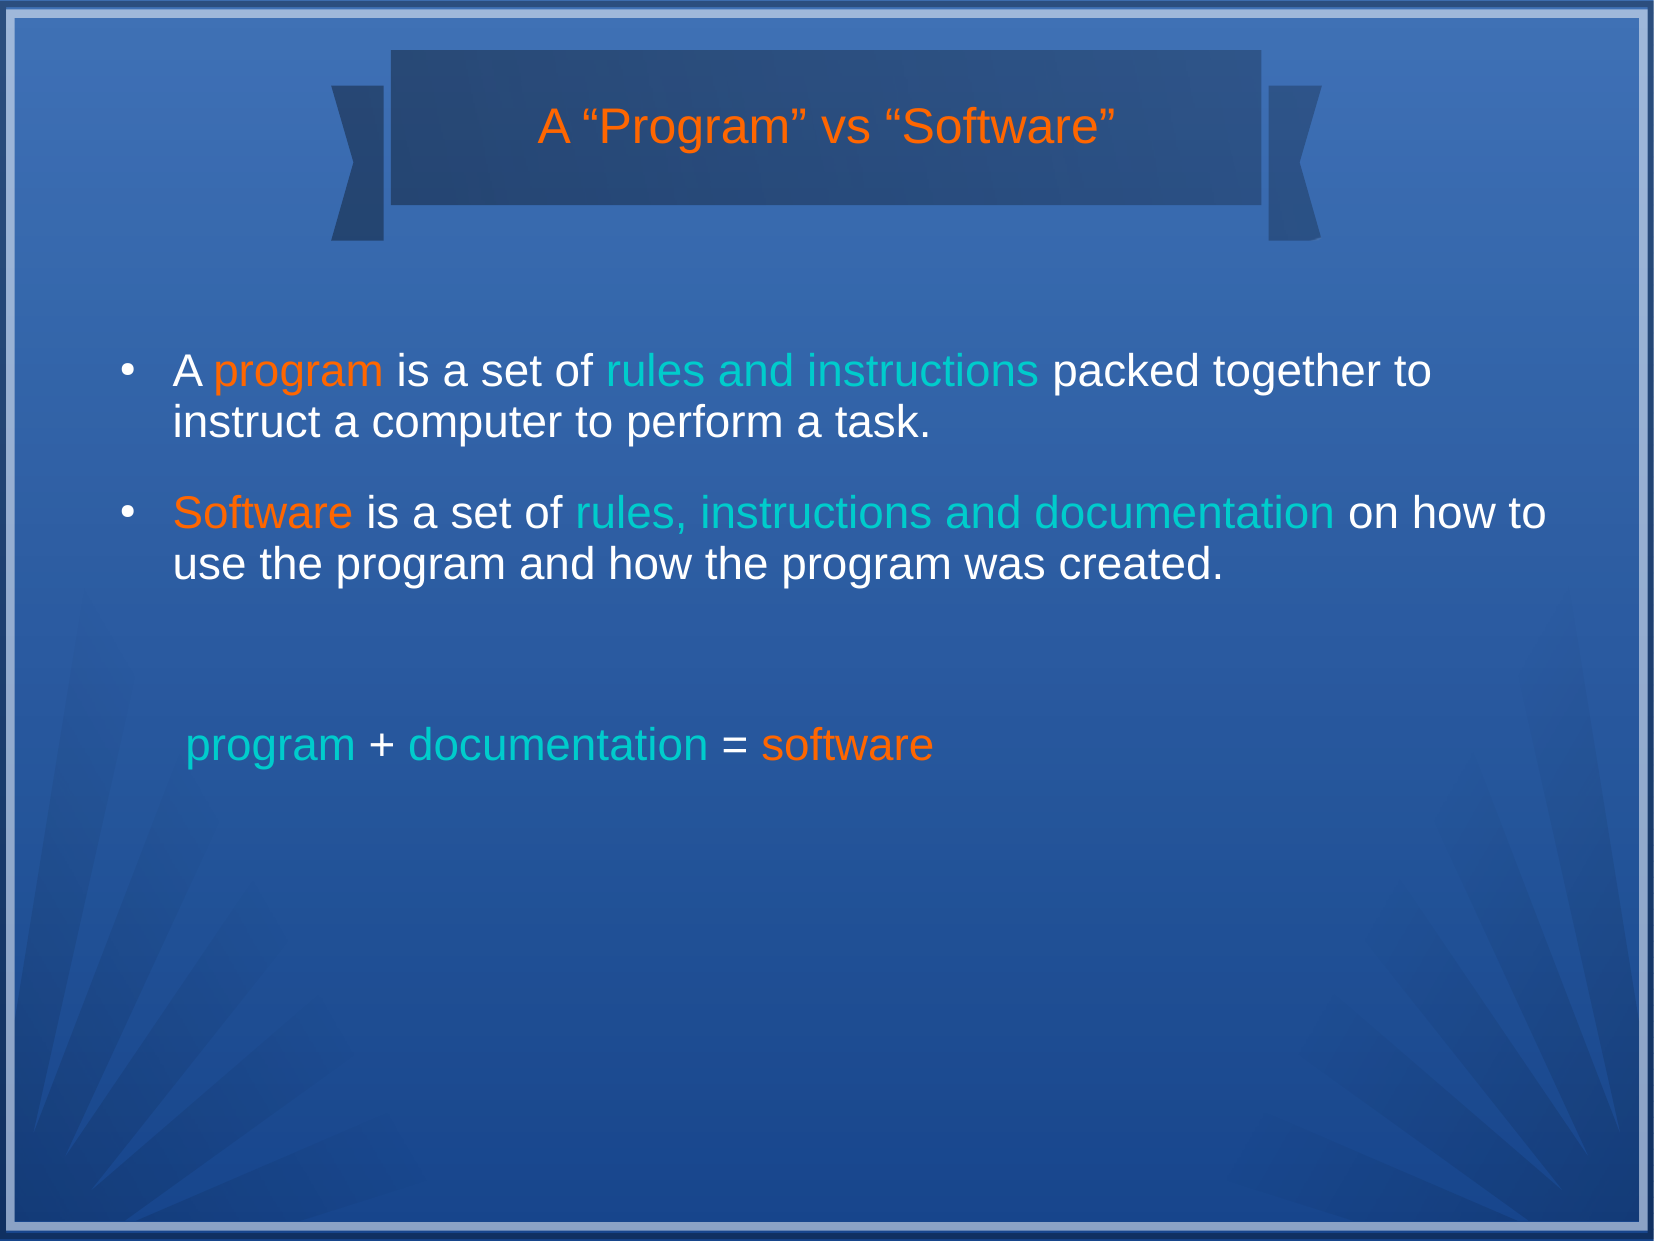

# A “Program” vs “Software”
A program is a set of rules and instructions packed together to instruct a computer to perform a task.
Software is a set of rules, instructions and documentation on how to use the program and how the program was created.
 program + documentation = software